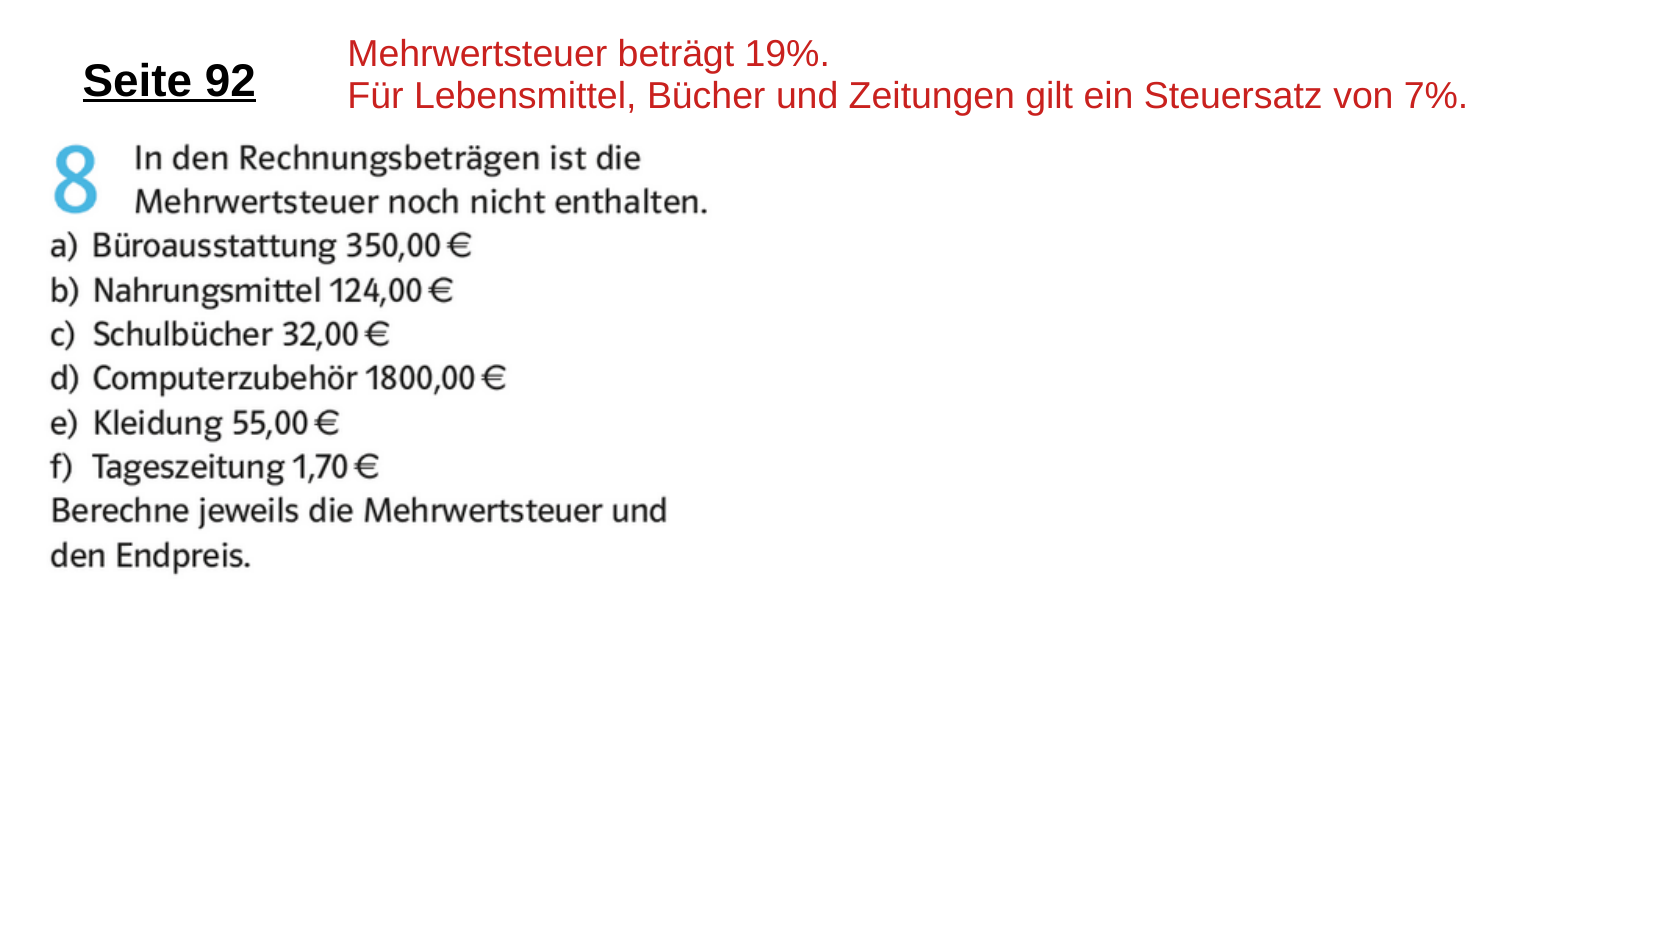

Mehrwertsteuer beträgt 19%.
Für Lebensmittel, Bücher und Zeitungen gilt ein Steuersatz von 7%.
# Seite 92